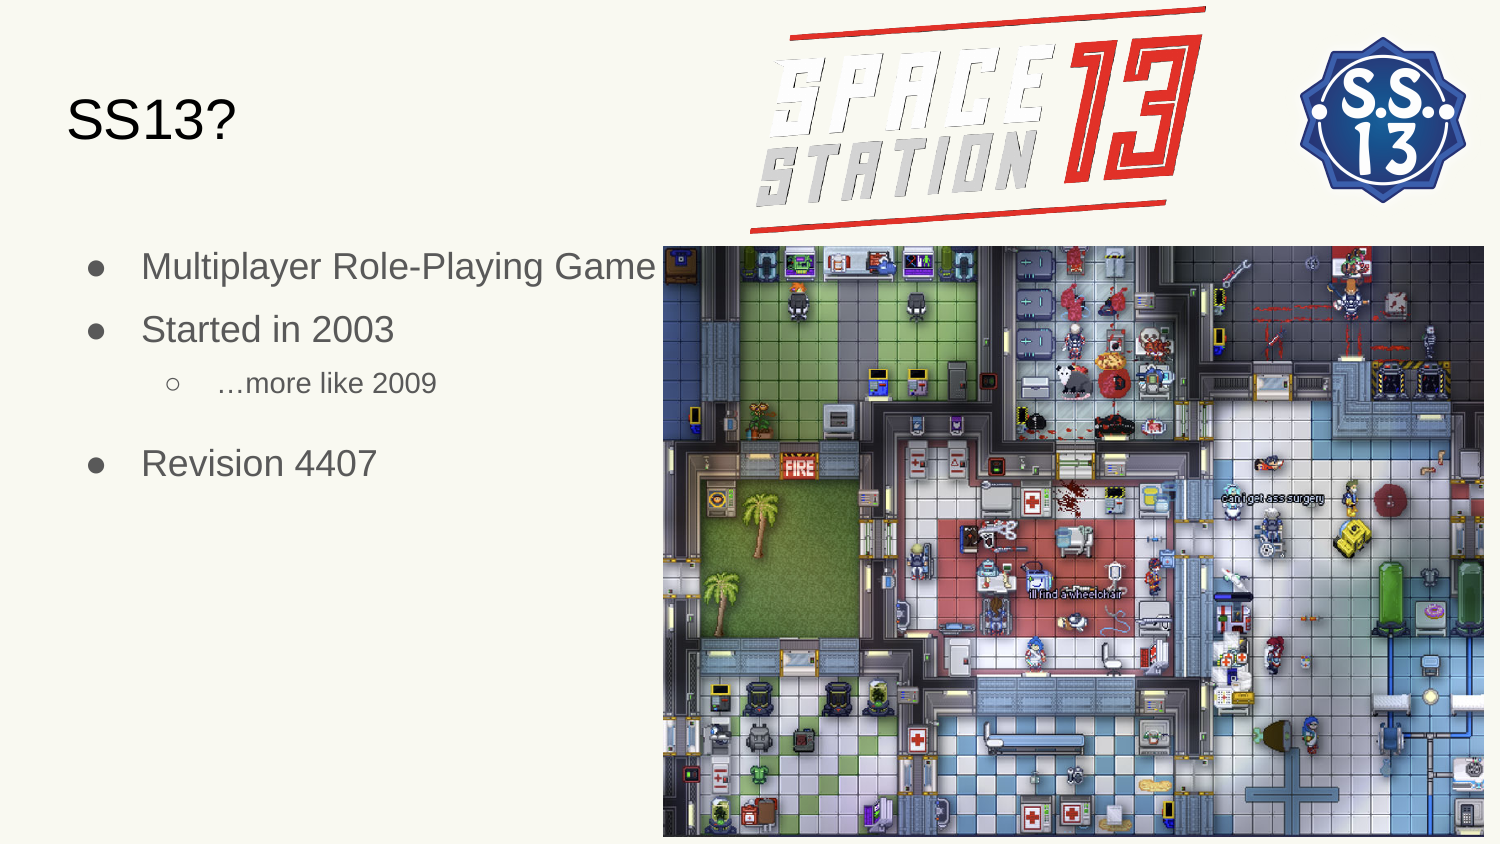

# SS13?
Multiplayer Role-Playing Game
Started in 2003
…more like 2009
Revision 4407